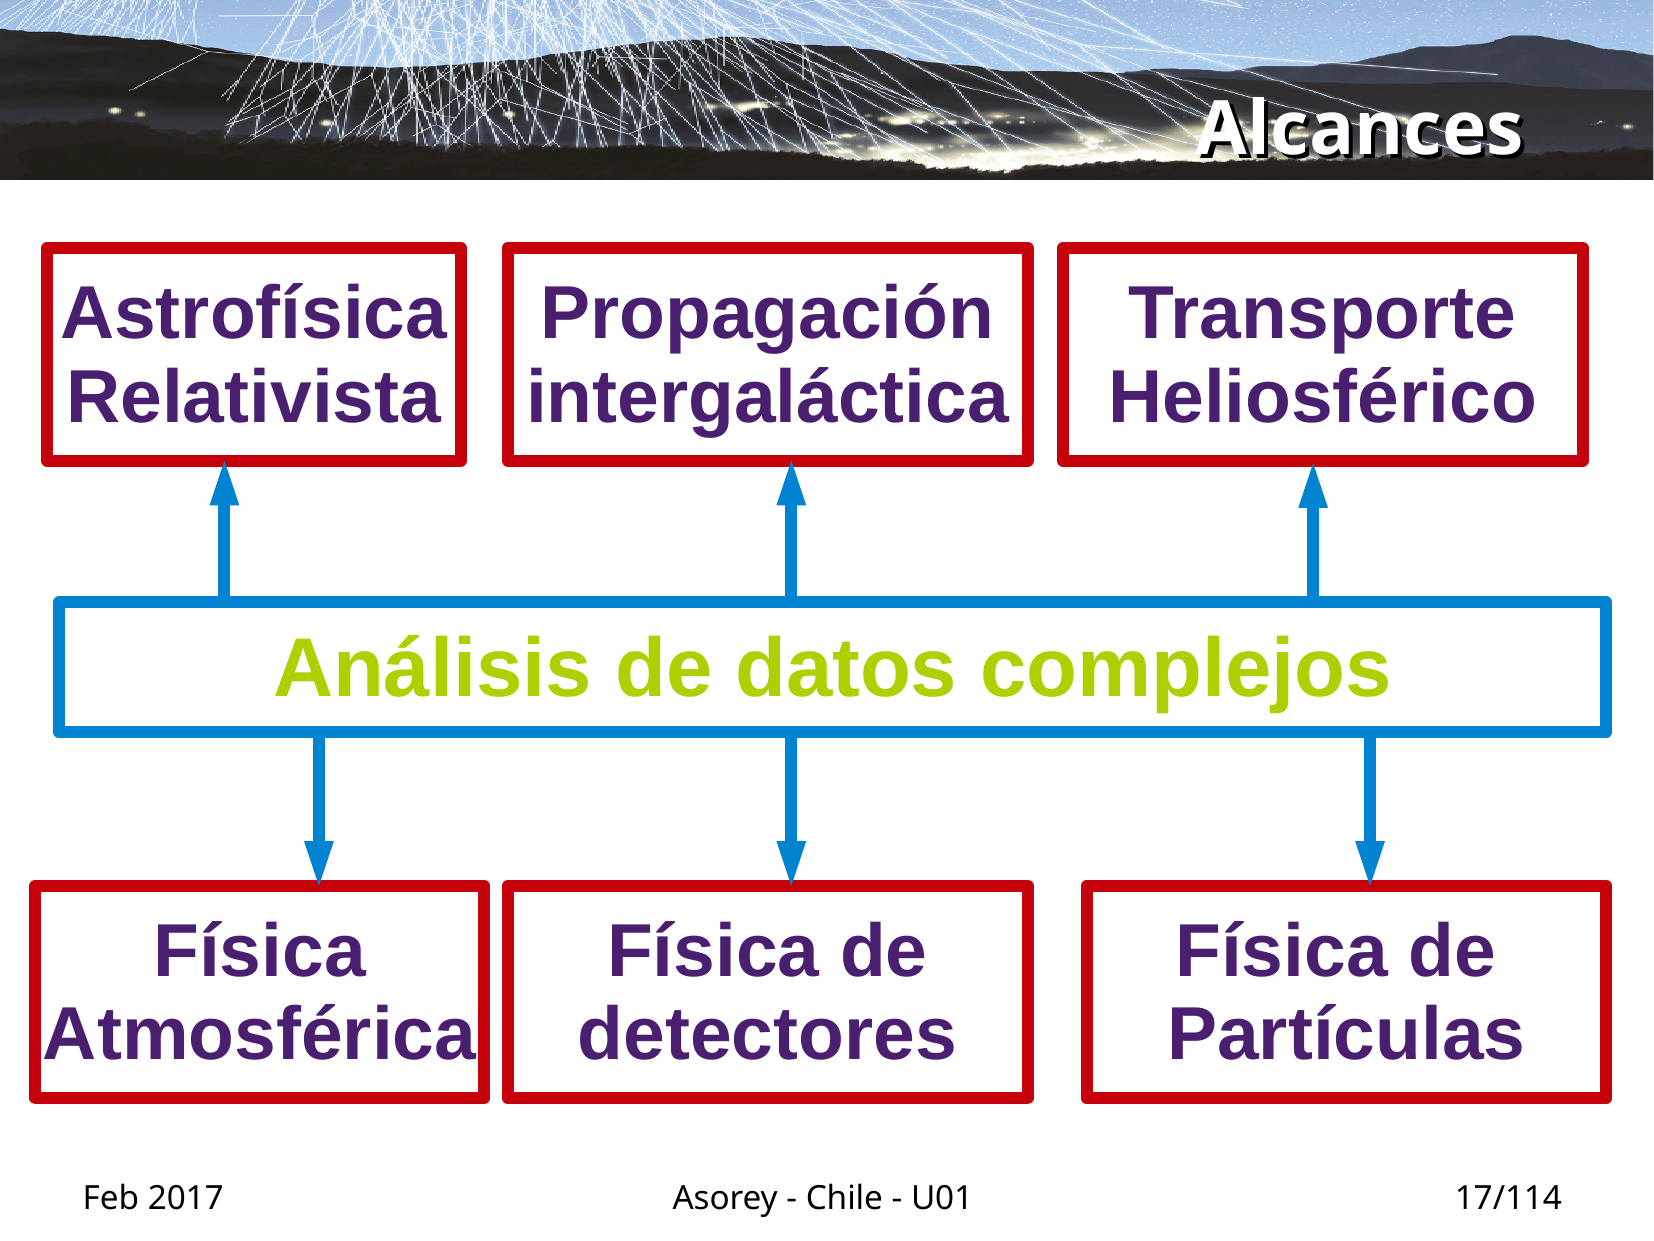

# Alcances
Astrofísica
Relativista
Propagación
intergaláctica
Transporte
Heliosférico
Análisis de datos complejos
Física
Atmosférica
Física de
detectores
Física de
Partículas
Feb 2017
Asorey - Chile - U01
17